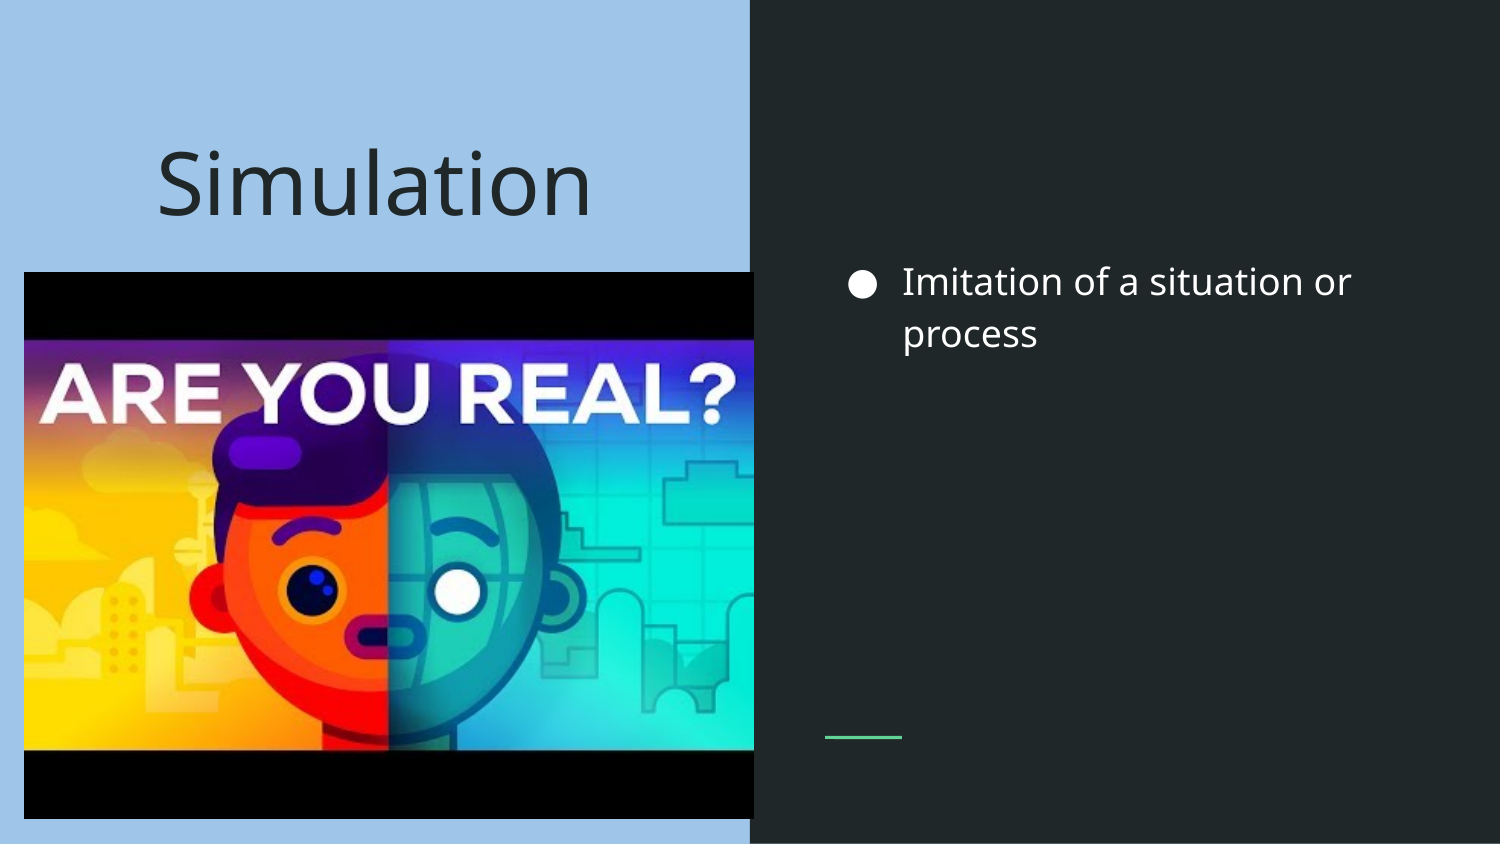

# Simulation
Imitation of a situation or process